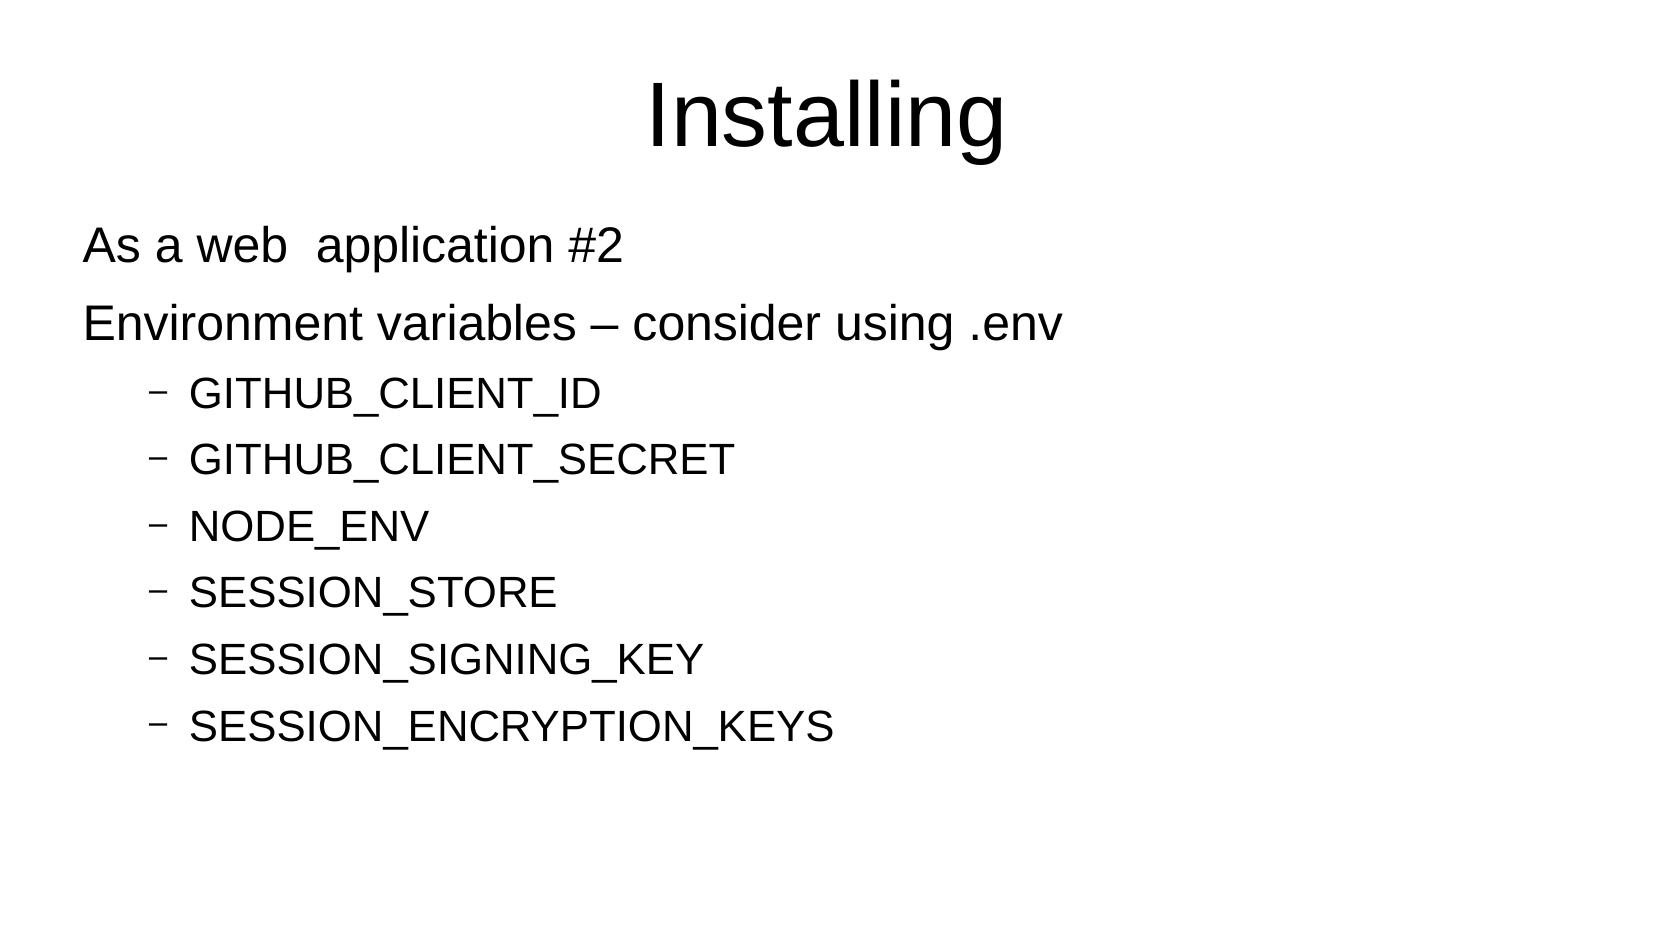

# Installing
As a web application #2
Environment variables – consider using .env
GITHUB_CLIENT_ID
GITHUB_CLIENT_SECRET
NODE_ENV
SESSION_STORE
SESSION_SIGNING_KEY
SESSION_ENCRYPTION_KEYS